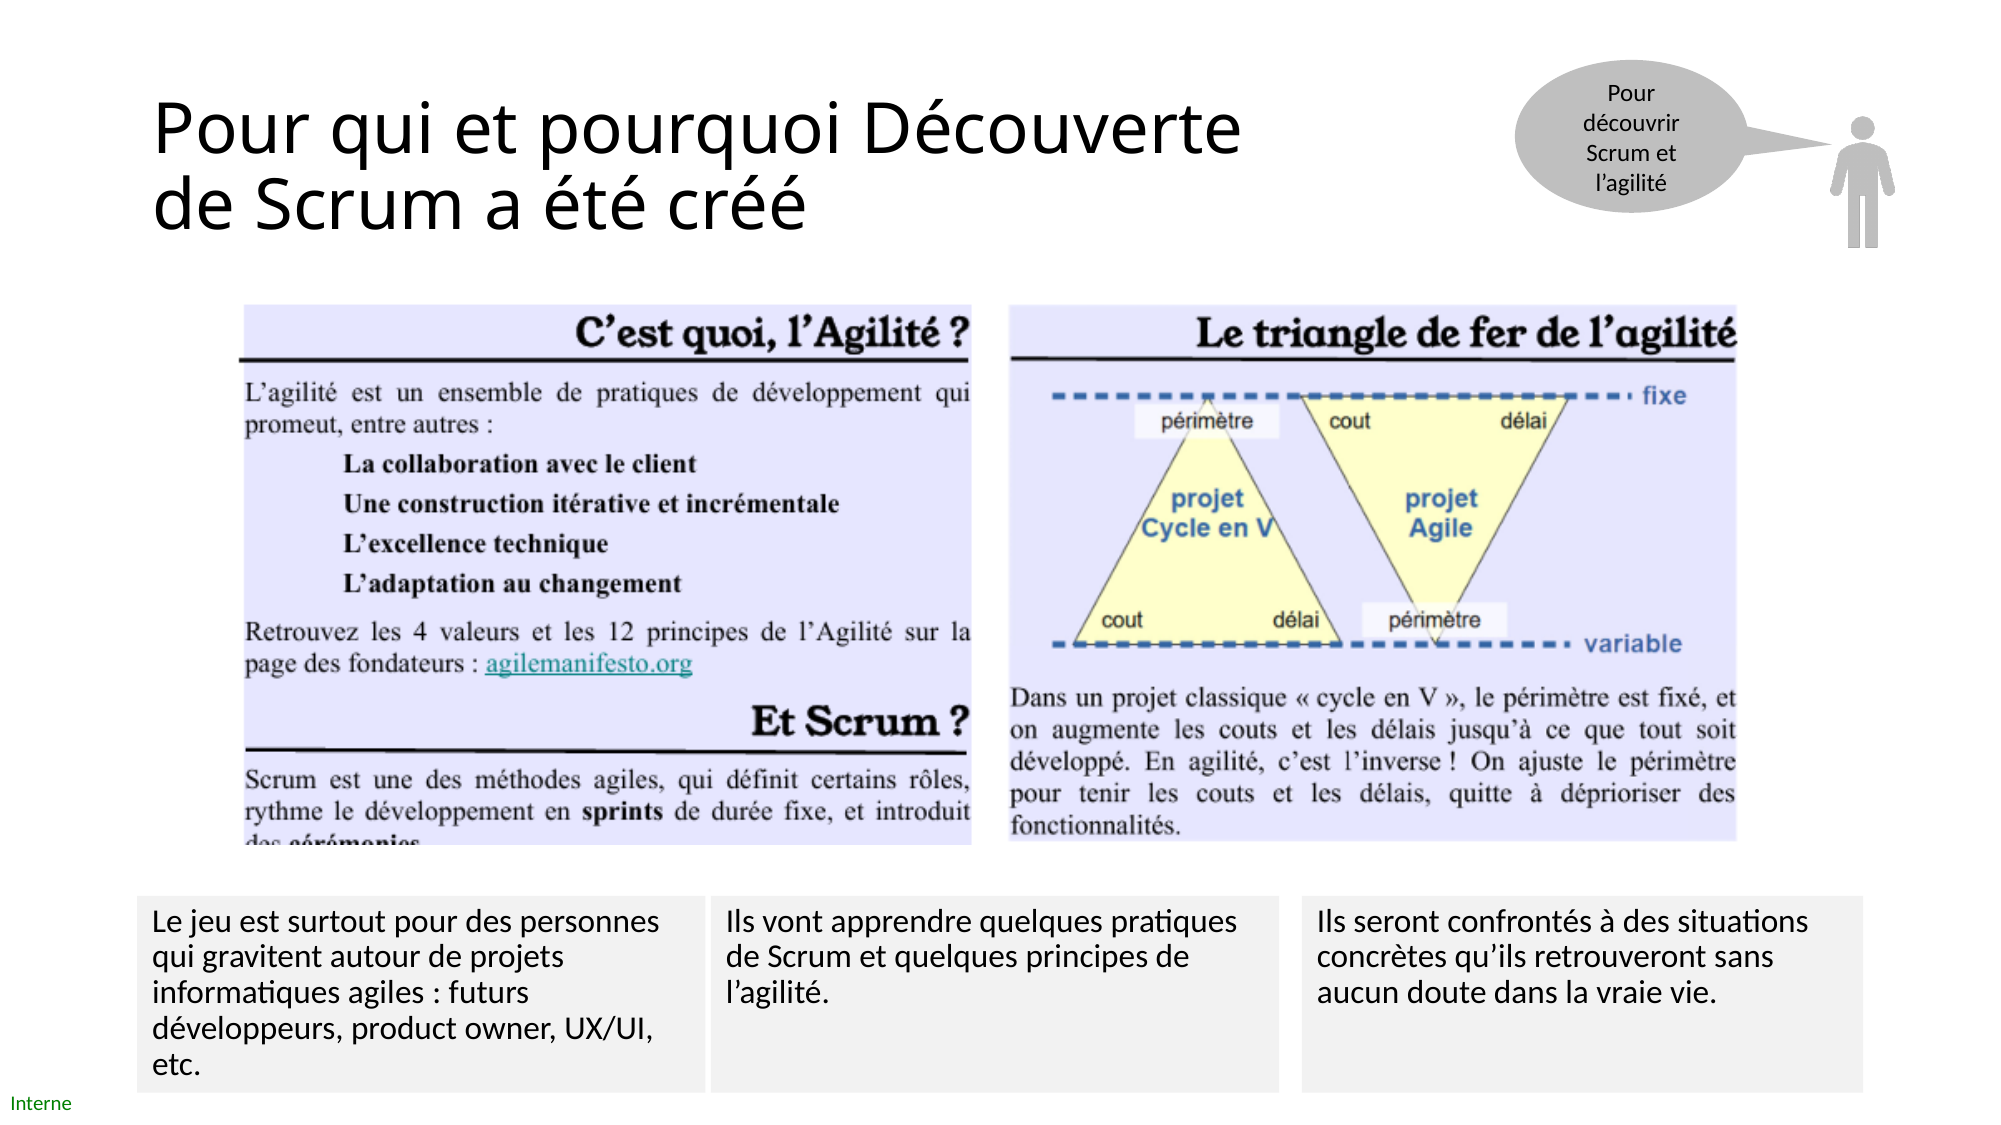

# Pour qui et pourquoi Découverte de Scrum a été créé
Pour découvrir Scrum et l’agilité
Le jeu est surtout pour des personnes qui gravitent autour de projets informatiques agiles : futurs développeurs, product owner, UX/UI, etc.
Ils vont apprendre quelques pratiques de Scrum et quelques principes de l’agilité.
Ils seront confrontés à des situations concrètes qu’ils retrouveront sans aucun doute dans la vraie vie.